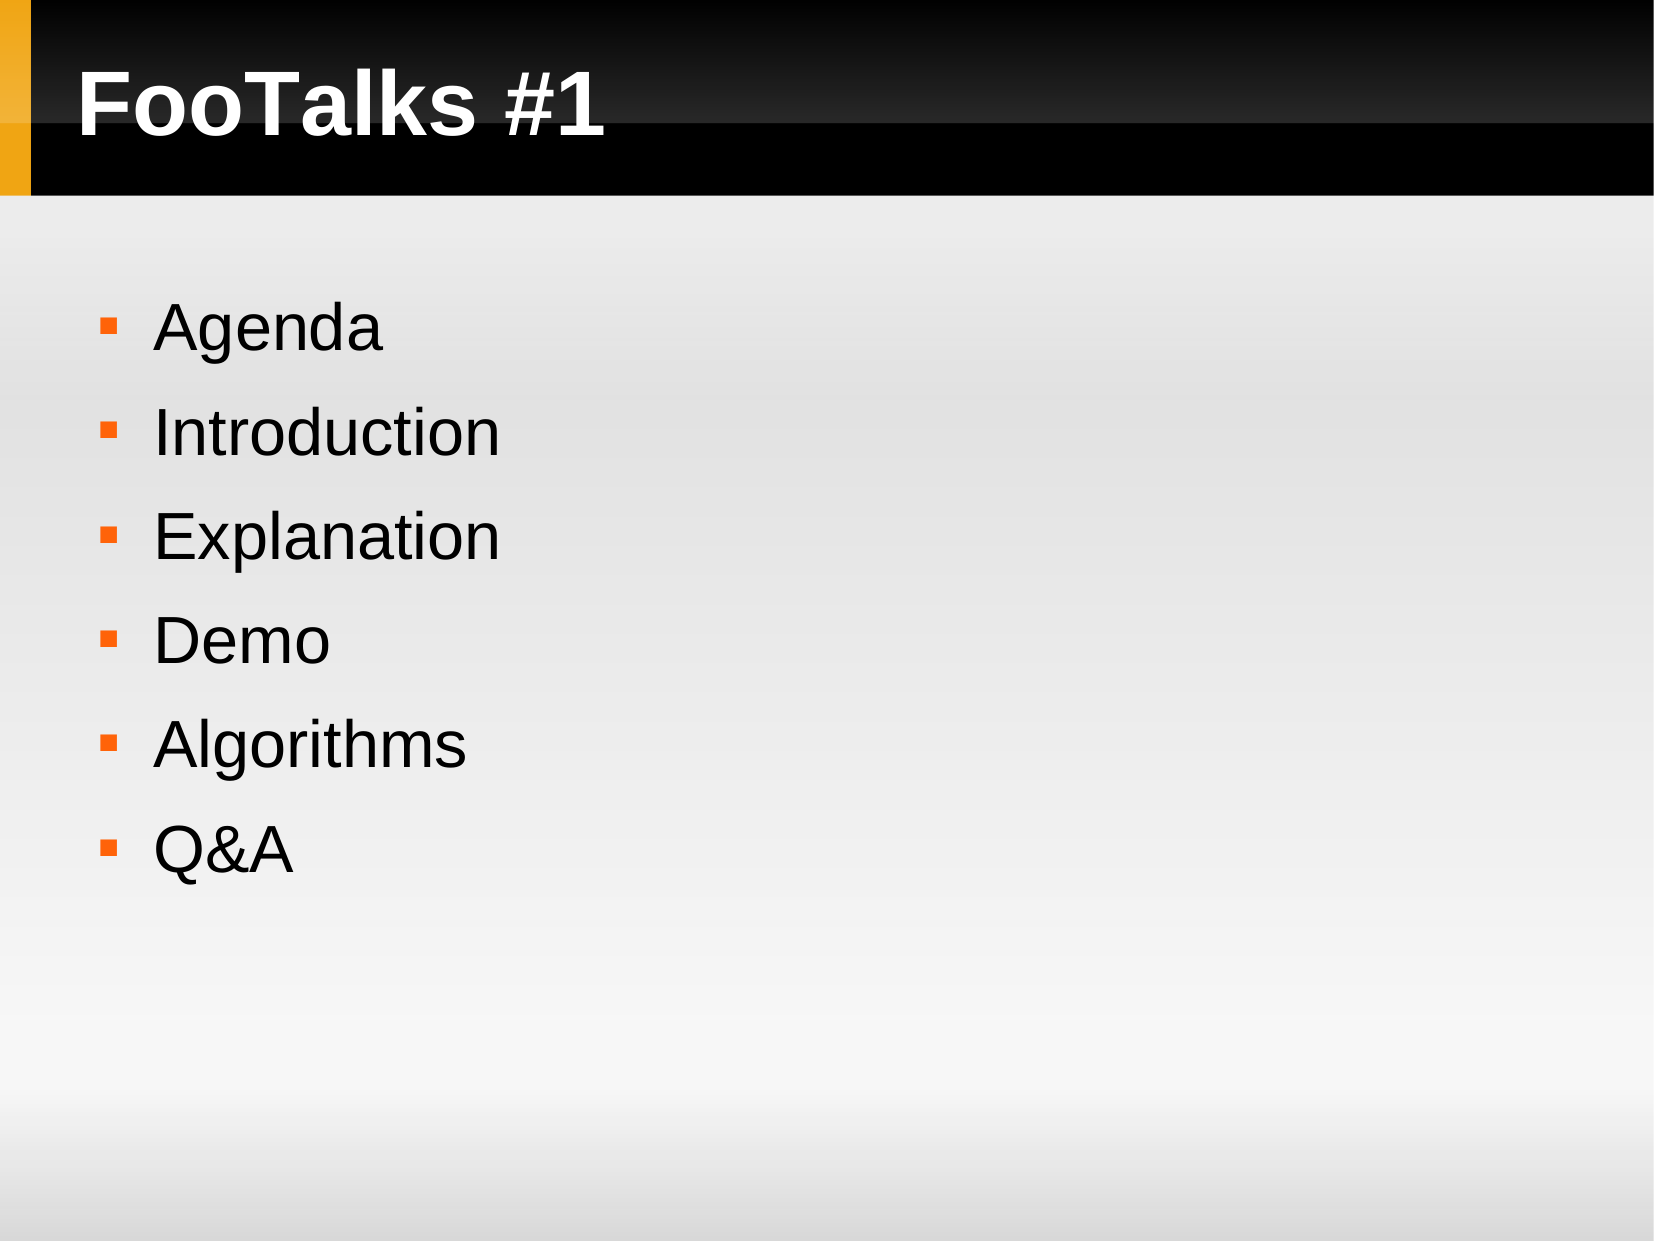

# FooTalks #1
Agenda
Introduction
Explanation
Demo
Algorithms
Q&A